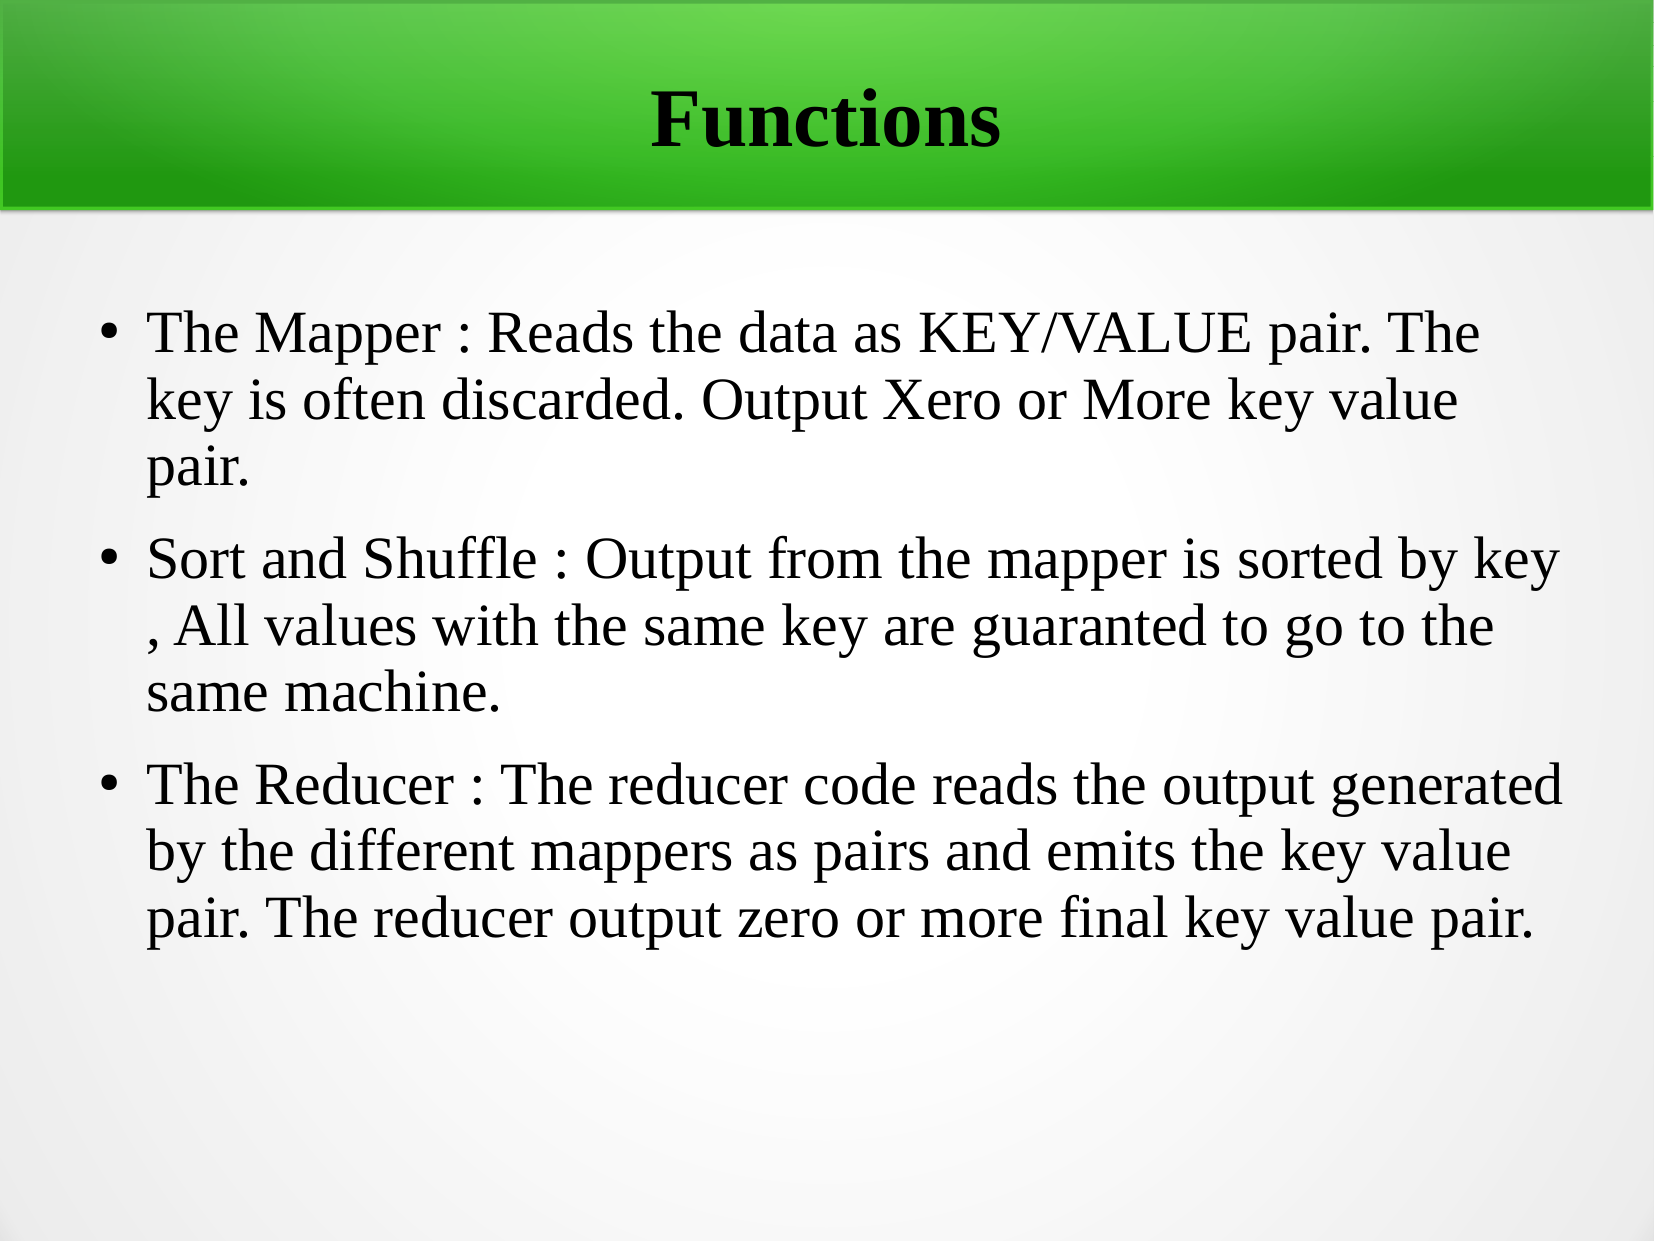

# Functions
The Mapper : Reads the data as KEY/VALUE pair. The key is often discarded. Output Xero or More key value pair.
Sort and Shuffle : Output from the mapper is sorted by key , All values with the same key are guaranted to go to the same machine.
The Reducer : The reducer code reads the output generated by the different mappers as pairs and emits the key value pair. The reducer output zero or more final key value pair.